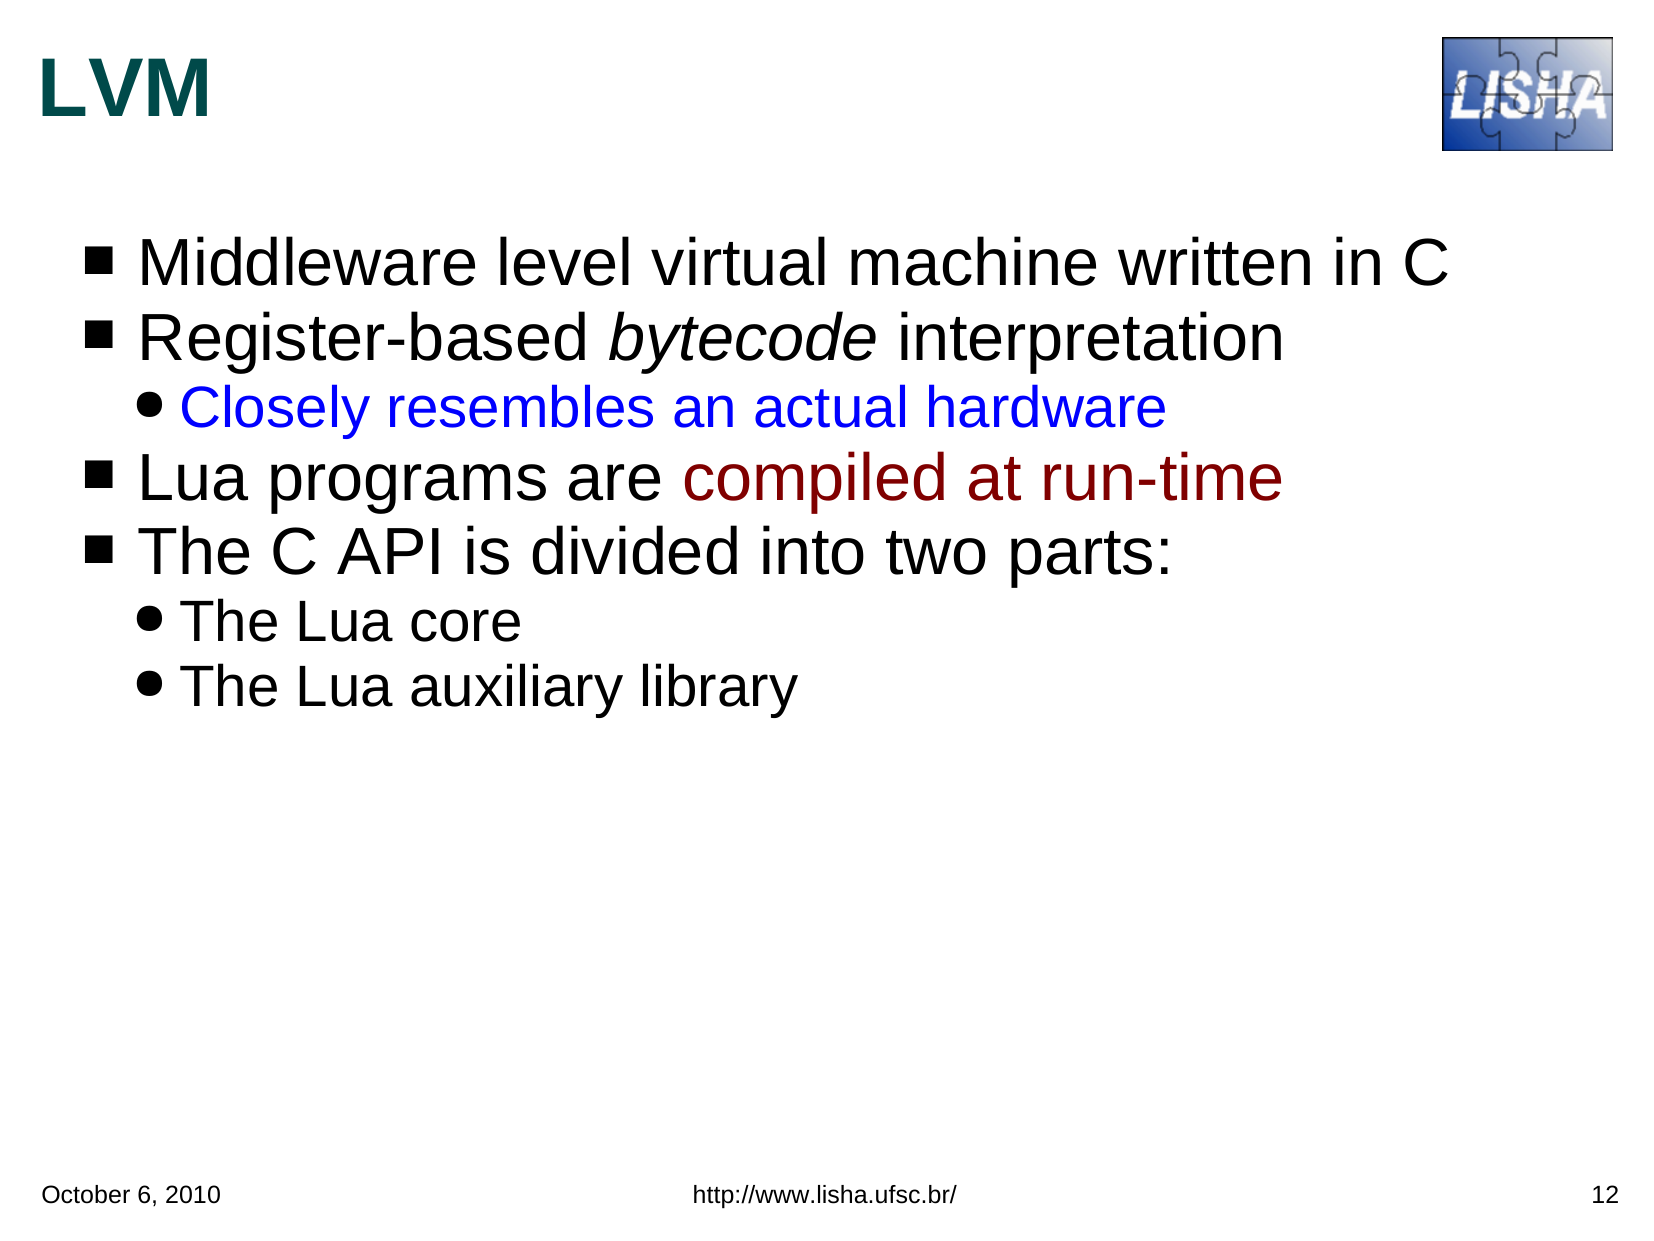

# LVM
Middleware level virtual machine written in C
Register-based bytecode interpretation
Closely resembles an actual hardware
Lua programs are compiled at run-time
The C API is divided into two parts:
The Lua core
The Lua auxiliary library